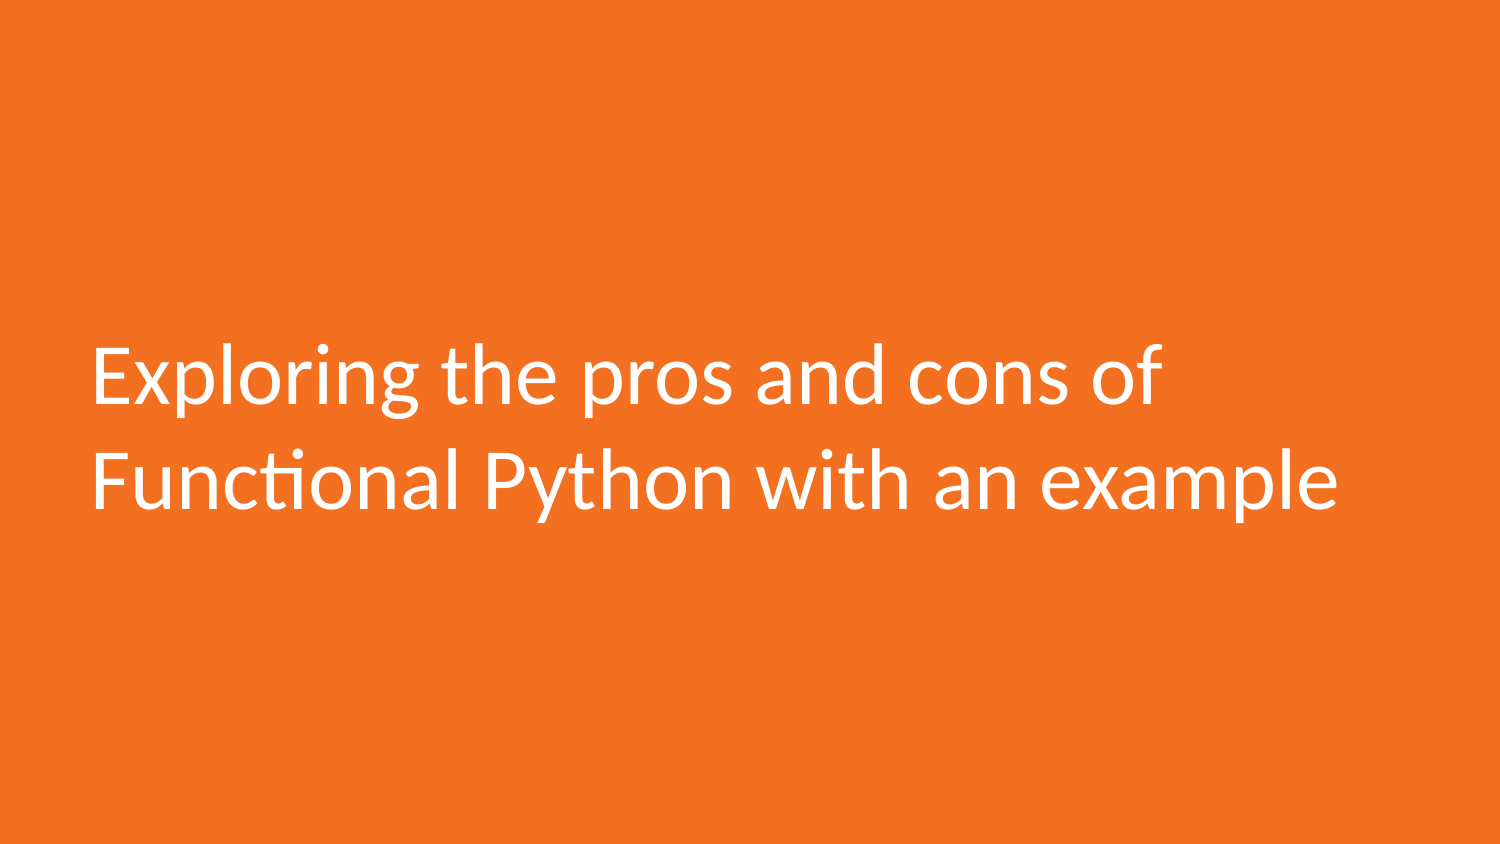

# Exploring the pros and cons of Functional Python with an example